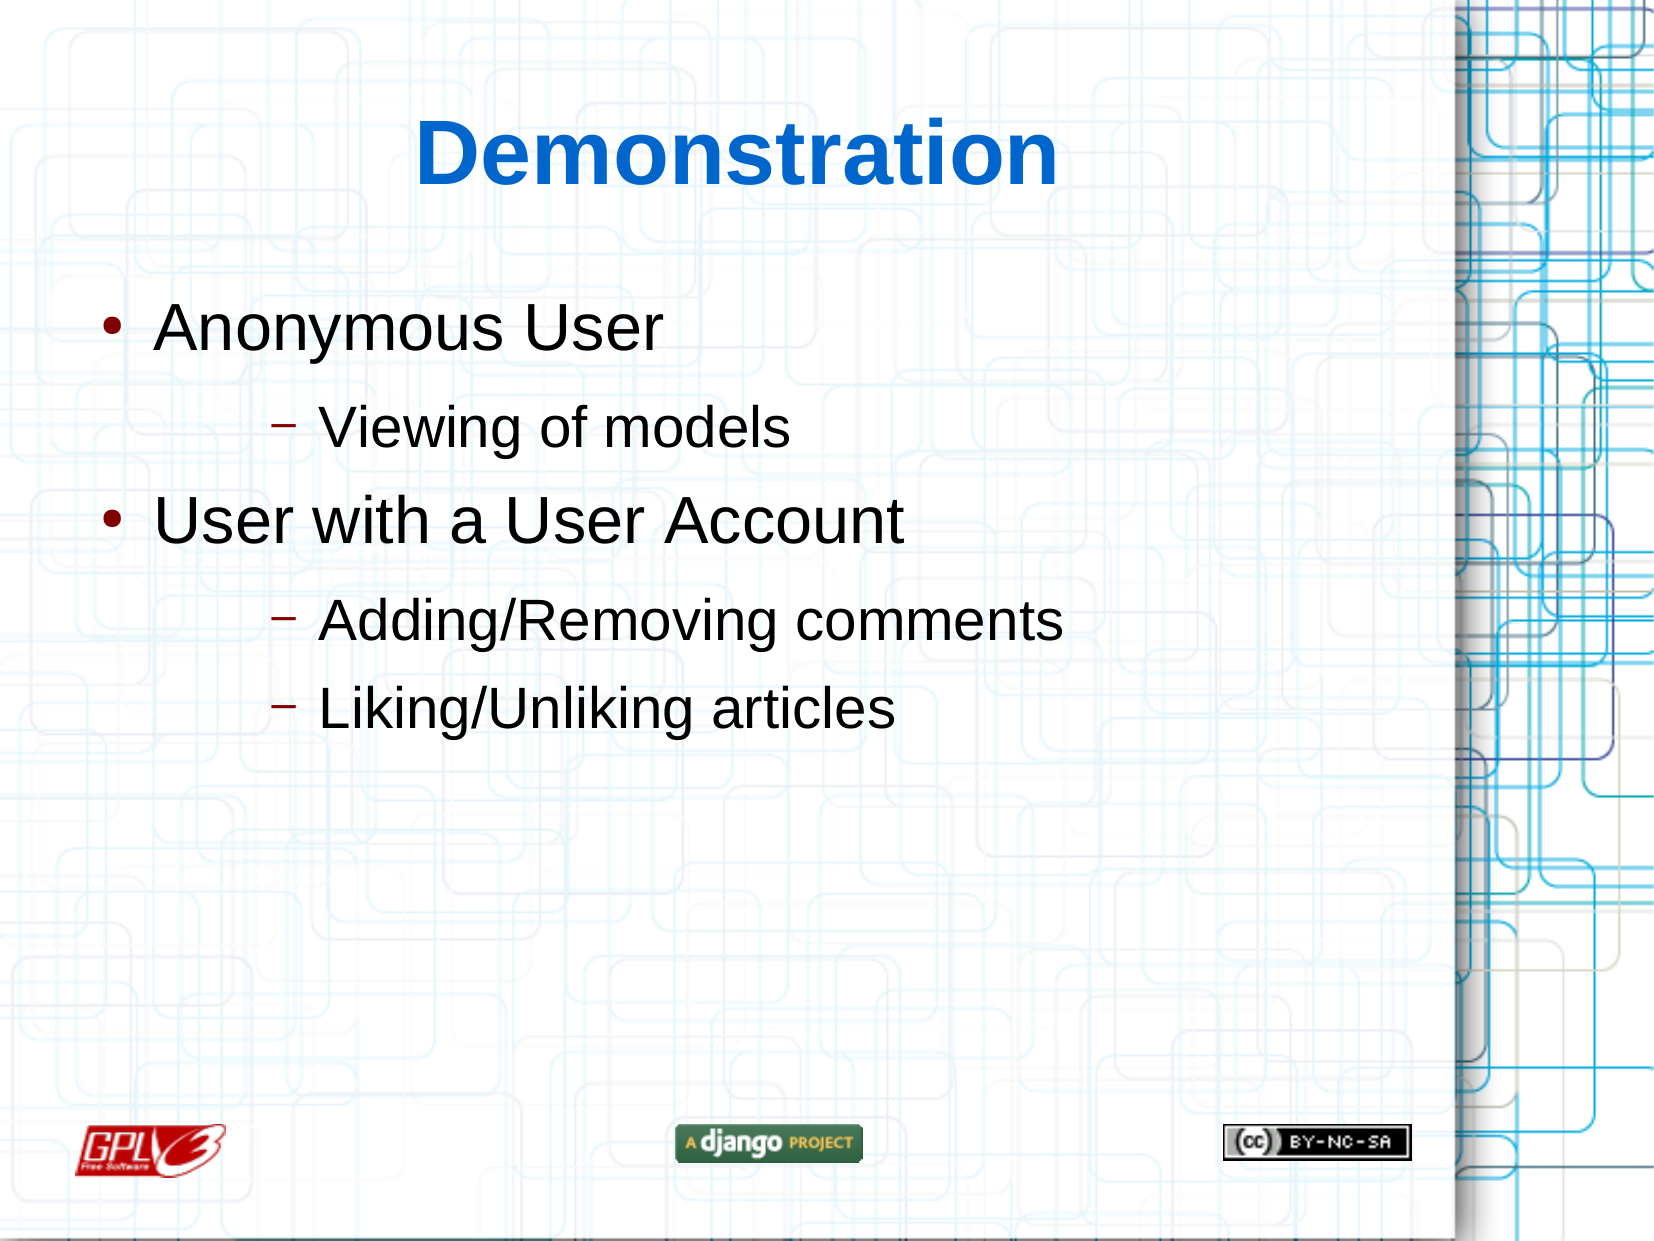

# Demonstration
Anonymous User
Viewing of models
User with a User Account
Adding/Removing comments
Liking/Unliking articles